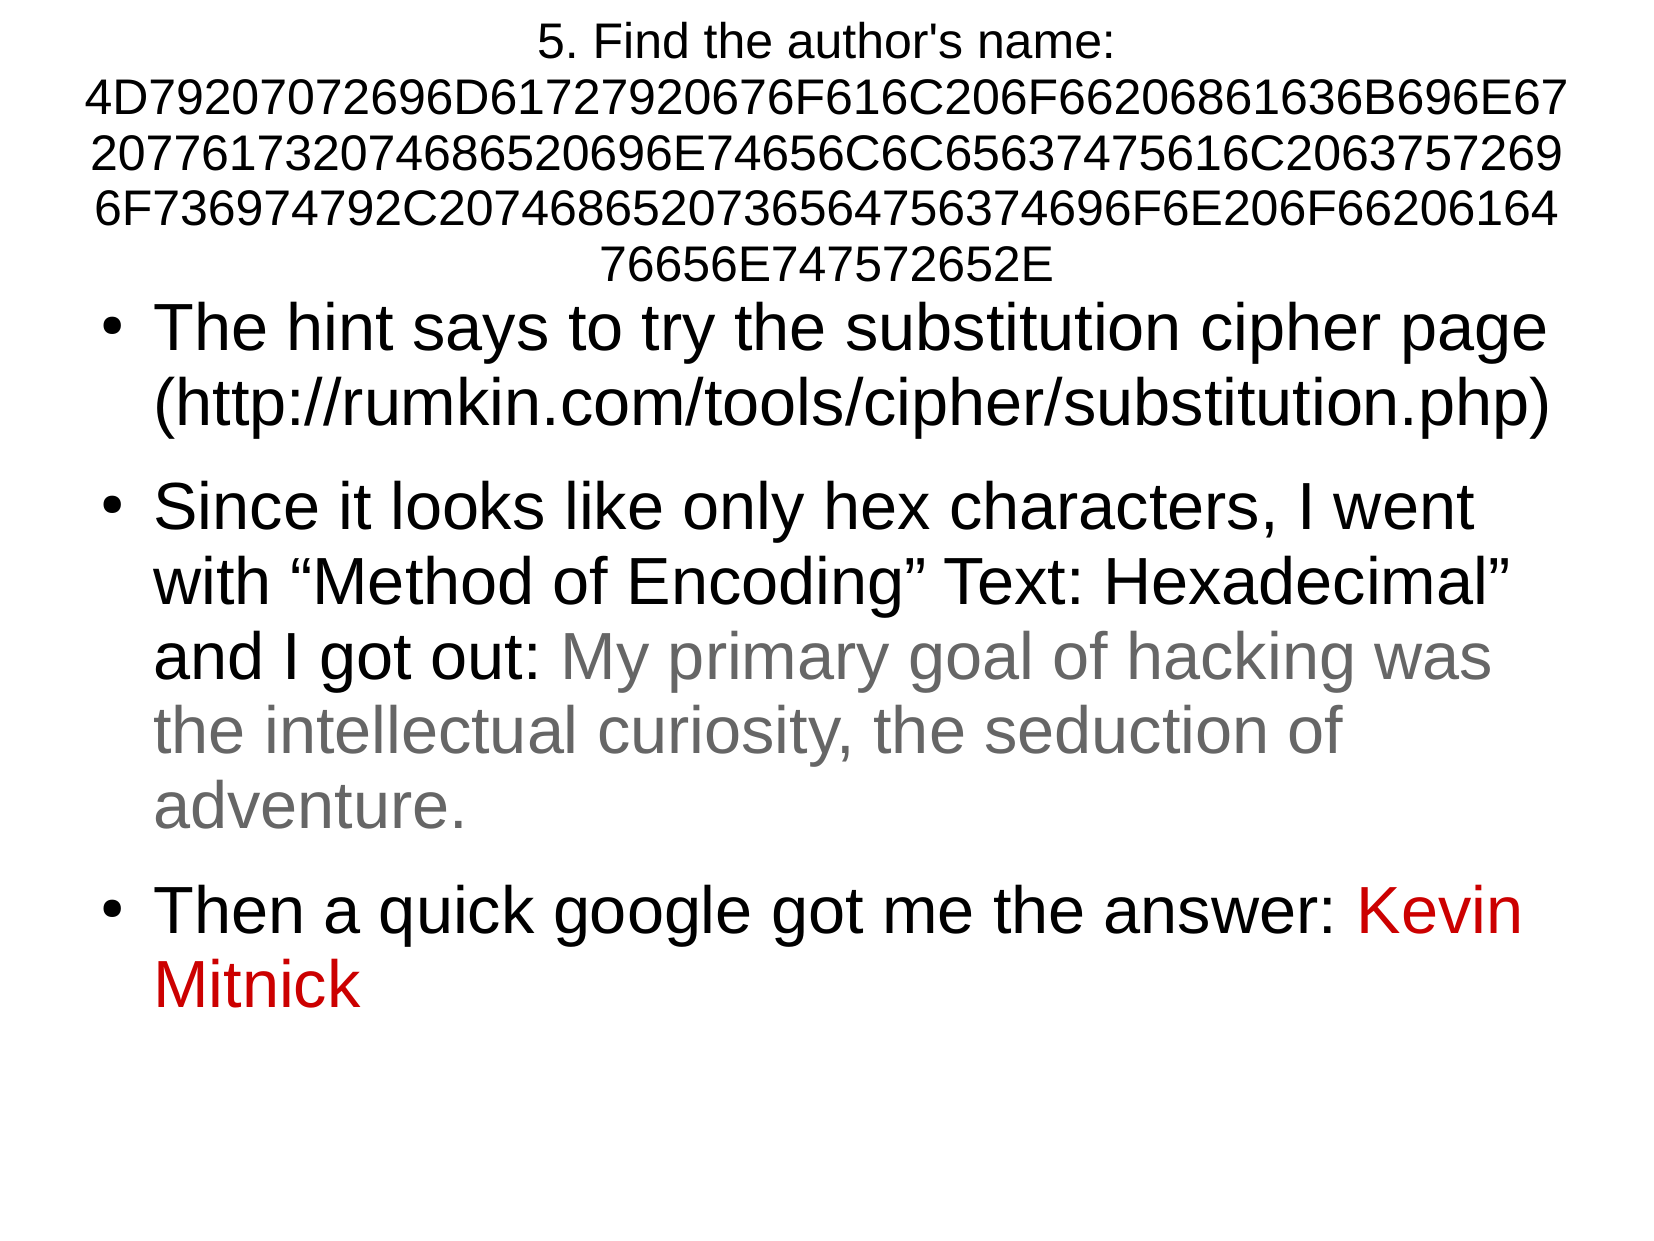

# 5. Find the author's name: 4D79207072696D61727920676F616C206F66206861636B696E67207761732074686520696E74656C6C65637475616C20637572696F736974792C2074686520736564756374696F6E206F6620616476656E747572652E
The hint says to try the substitution cipher page (http://rumkin.com/tools/cipher/substitution.php)
Since it looks like only hex characters, I went with “Method of Encoding” Text: Hexadecimal” and I got out: My primary goal of hacking was the intellectual curiosity, the seduction of adventure.
Then a quick google got me the answer: Kevin Mitnick